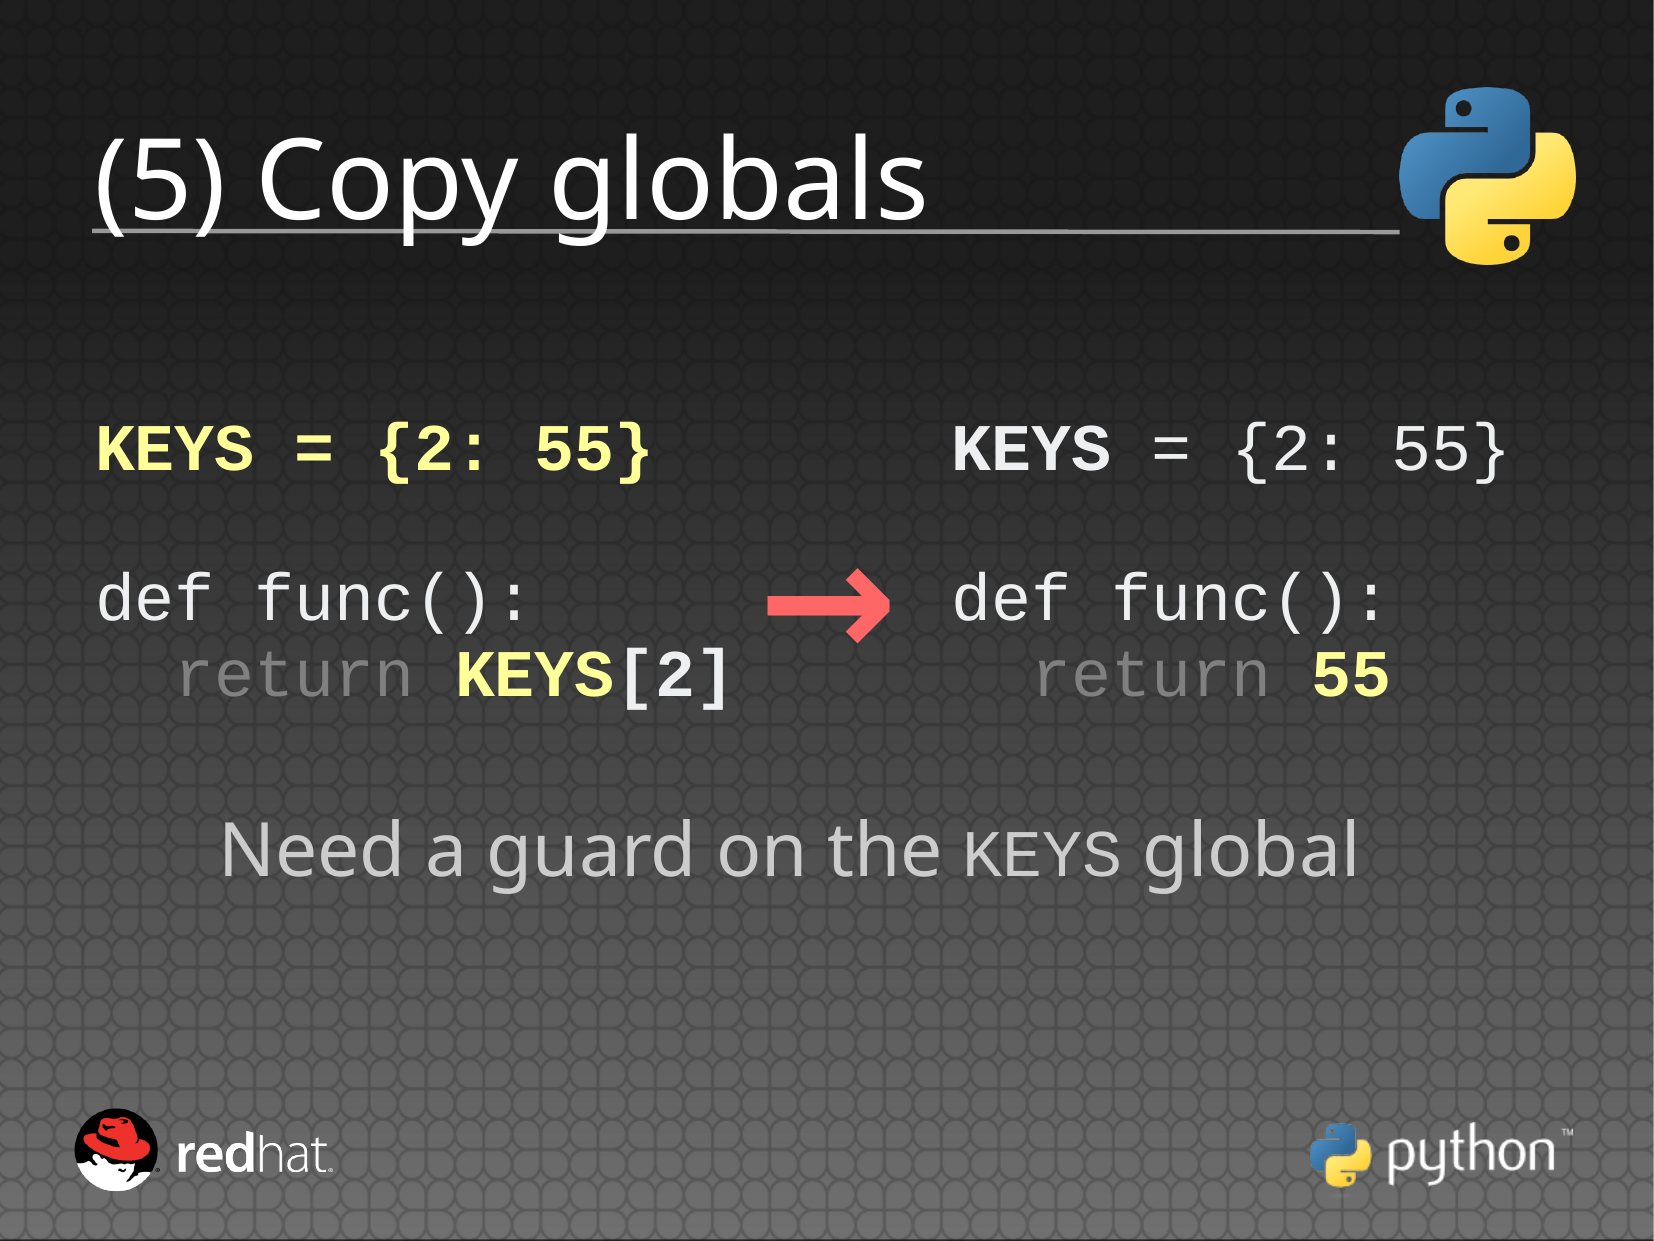

(5) Copy globals
# KEYS = {2: 55} def func(): return KEYS[2]
KEYS = {2: 55}
def func():
 return 55
→
Need a guard on the KEYS global